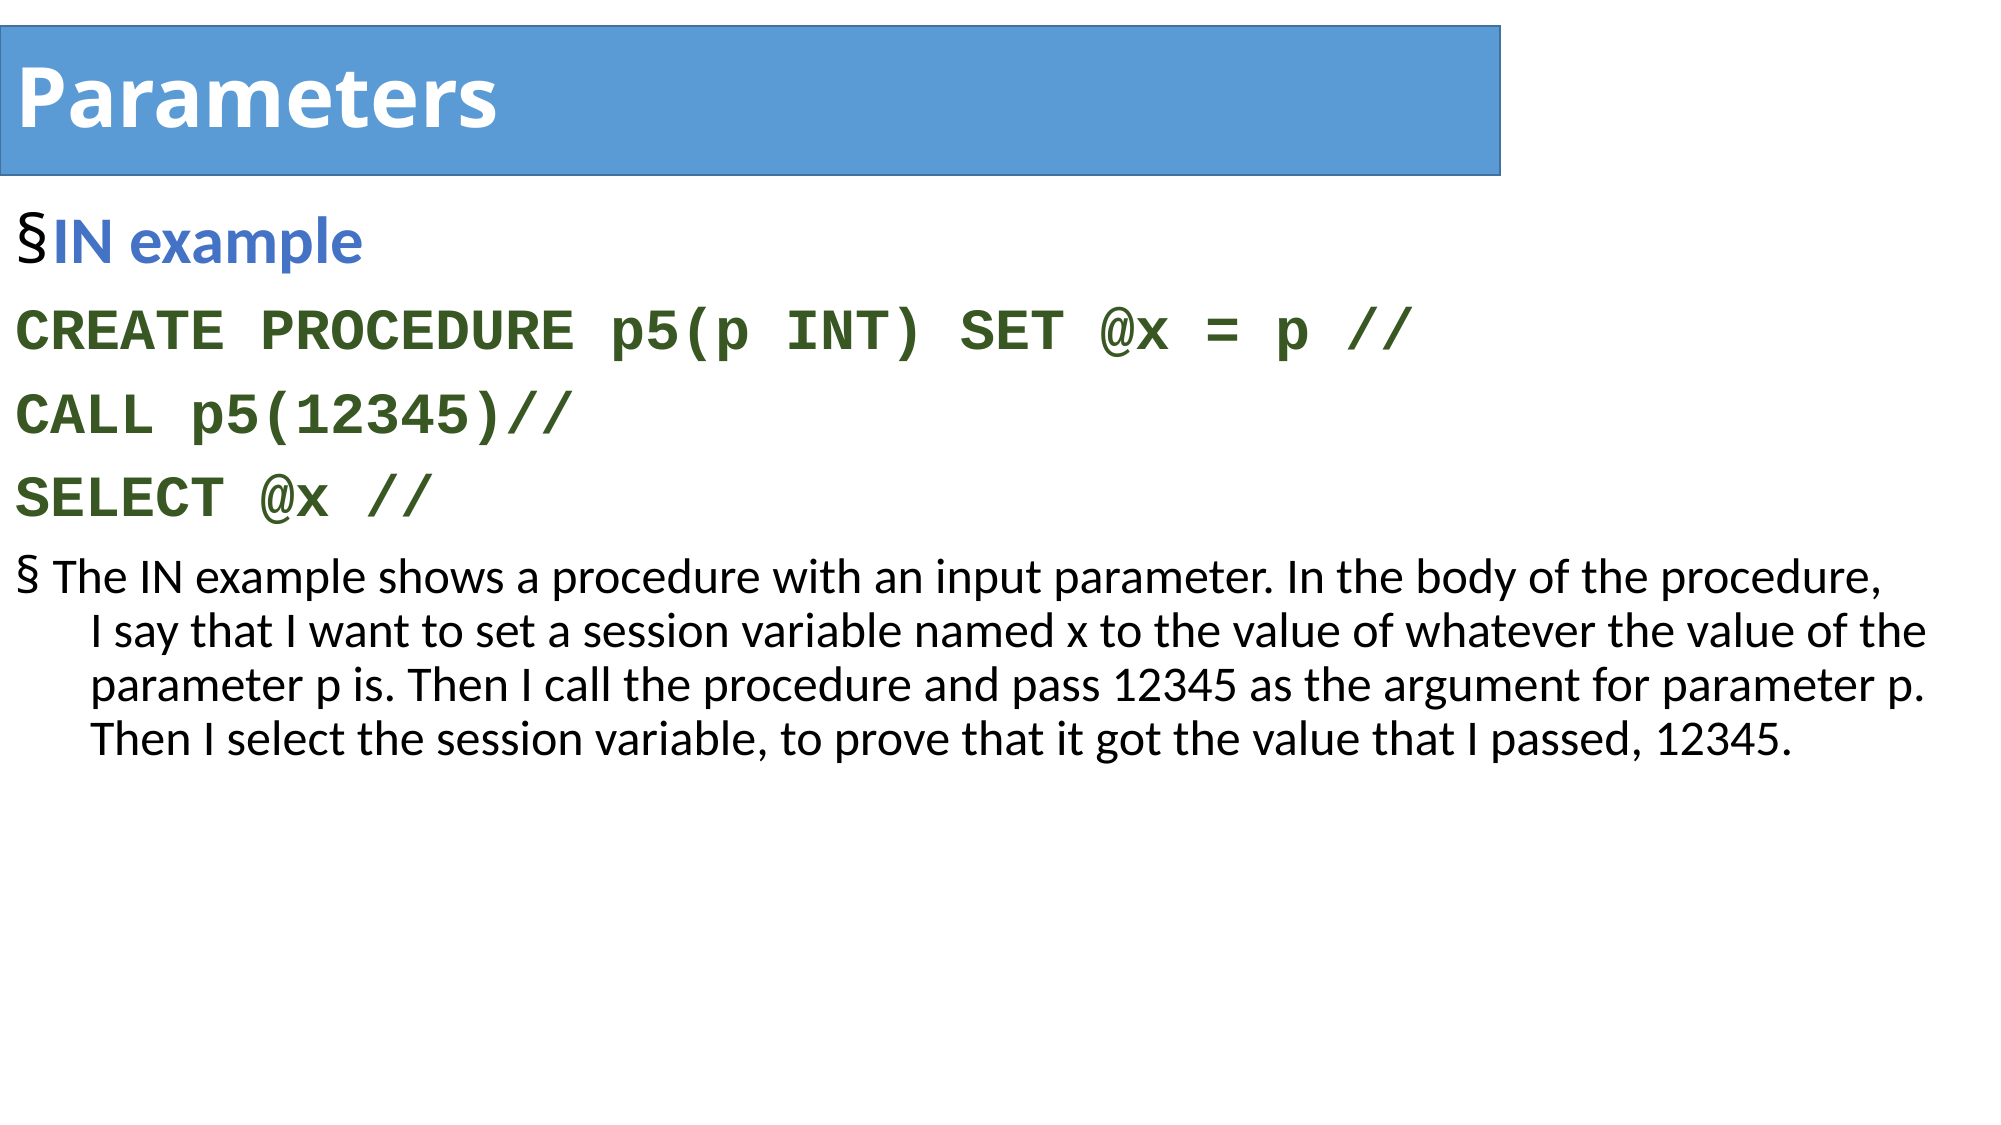

# Parameters
IN example
CREATE PROCEDURE p5(p INT) SET @x = p //
CALL p5(12345)//
SELECT @x //
The IN example shows a procedure with an input parameter. In the body of the procedure, I say that I want to set a session variable named x to the value of whatever the value of the parameter p is. Then I call the procedure and pass 12345 as the argument for parameter p. Then I select the session variable, to prove that it got the value that I passed, 12345.